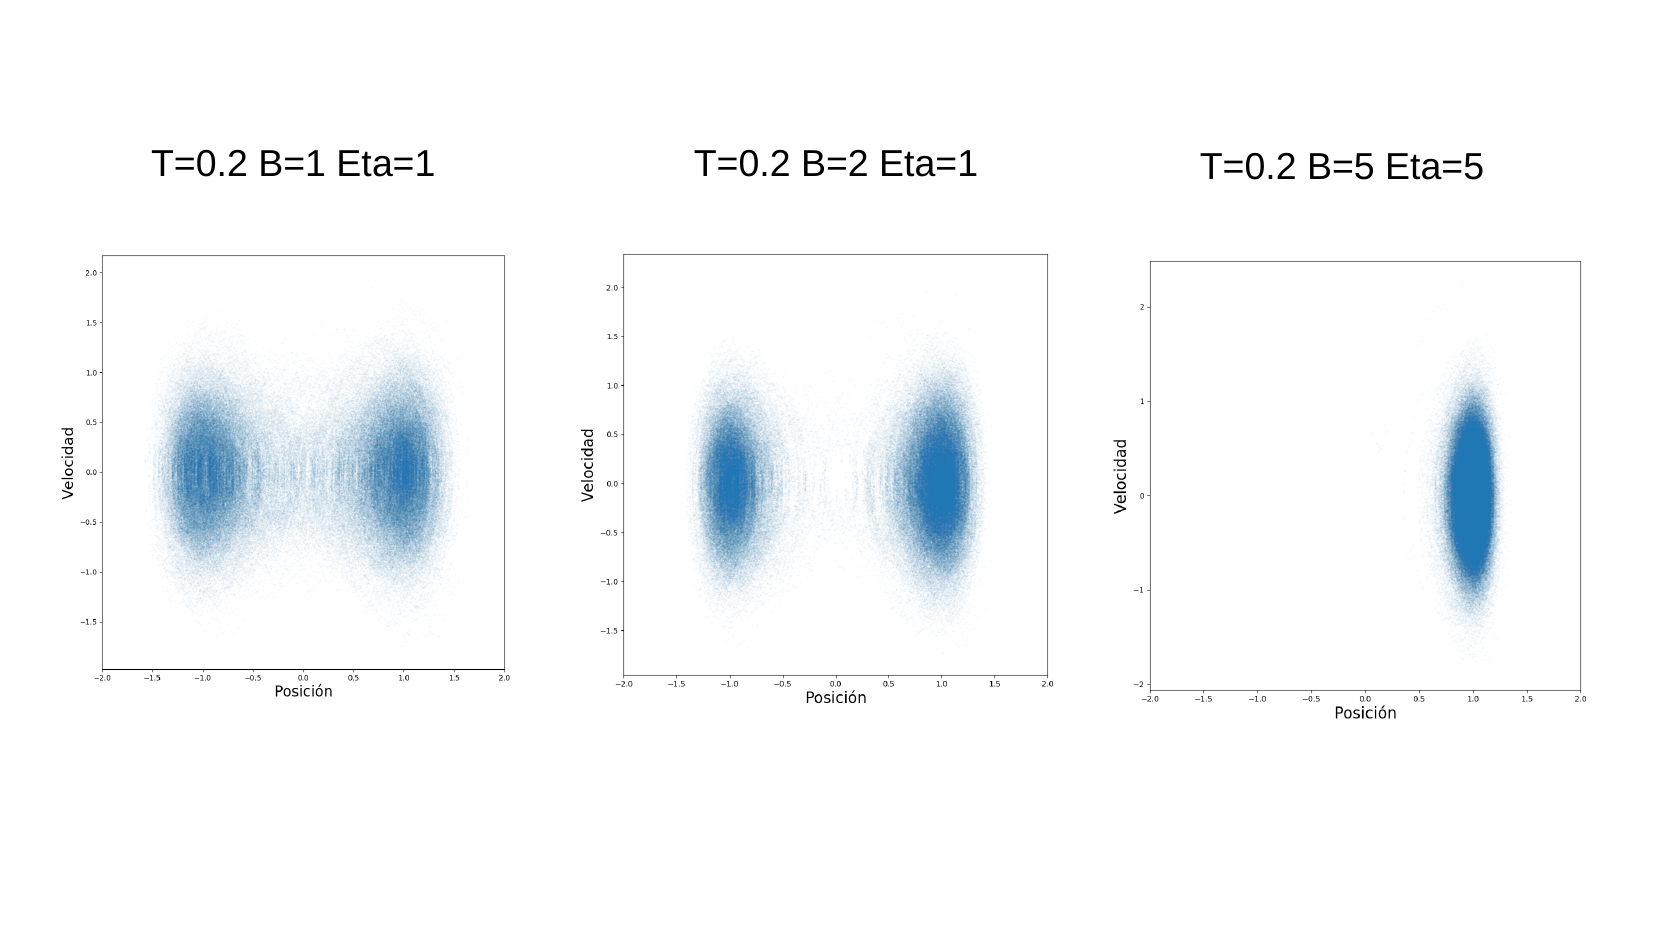

T=0.2 B=1 Eta=1
T=0.2 B=2 Eta=1
T=0.2 B=5 Eta=5